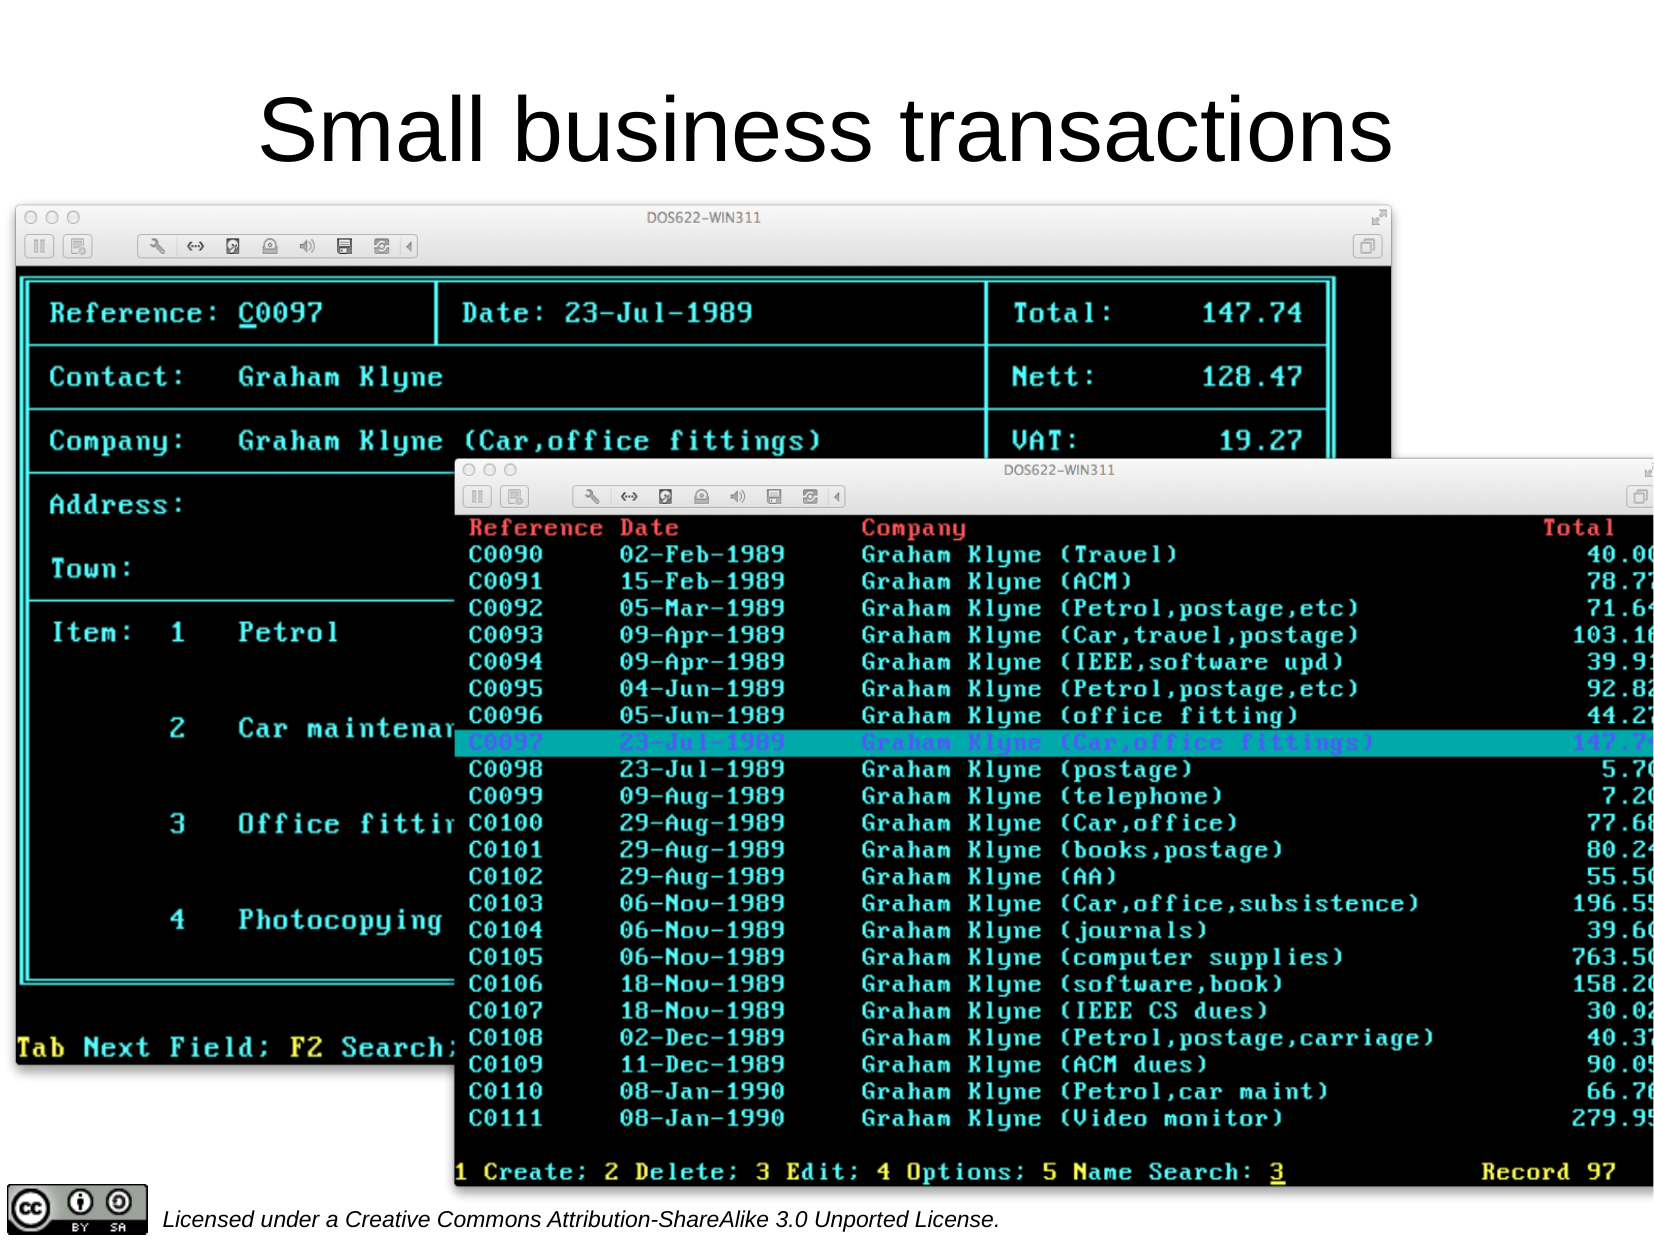

# Small business transactions
(Screenshot of invoice)